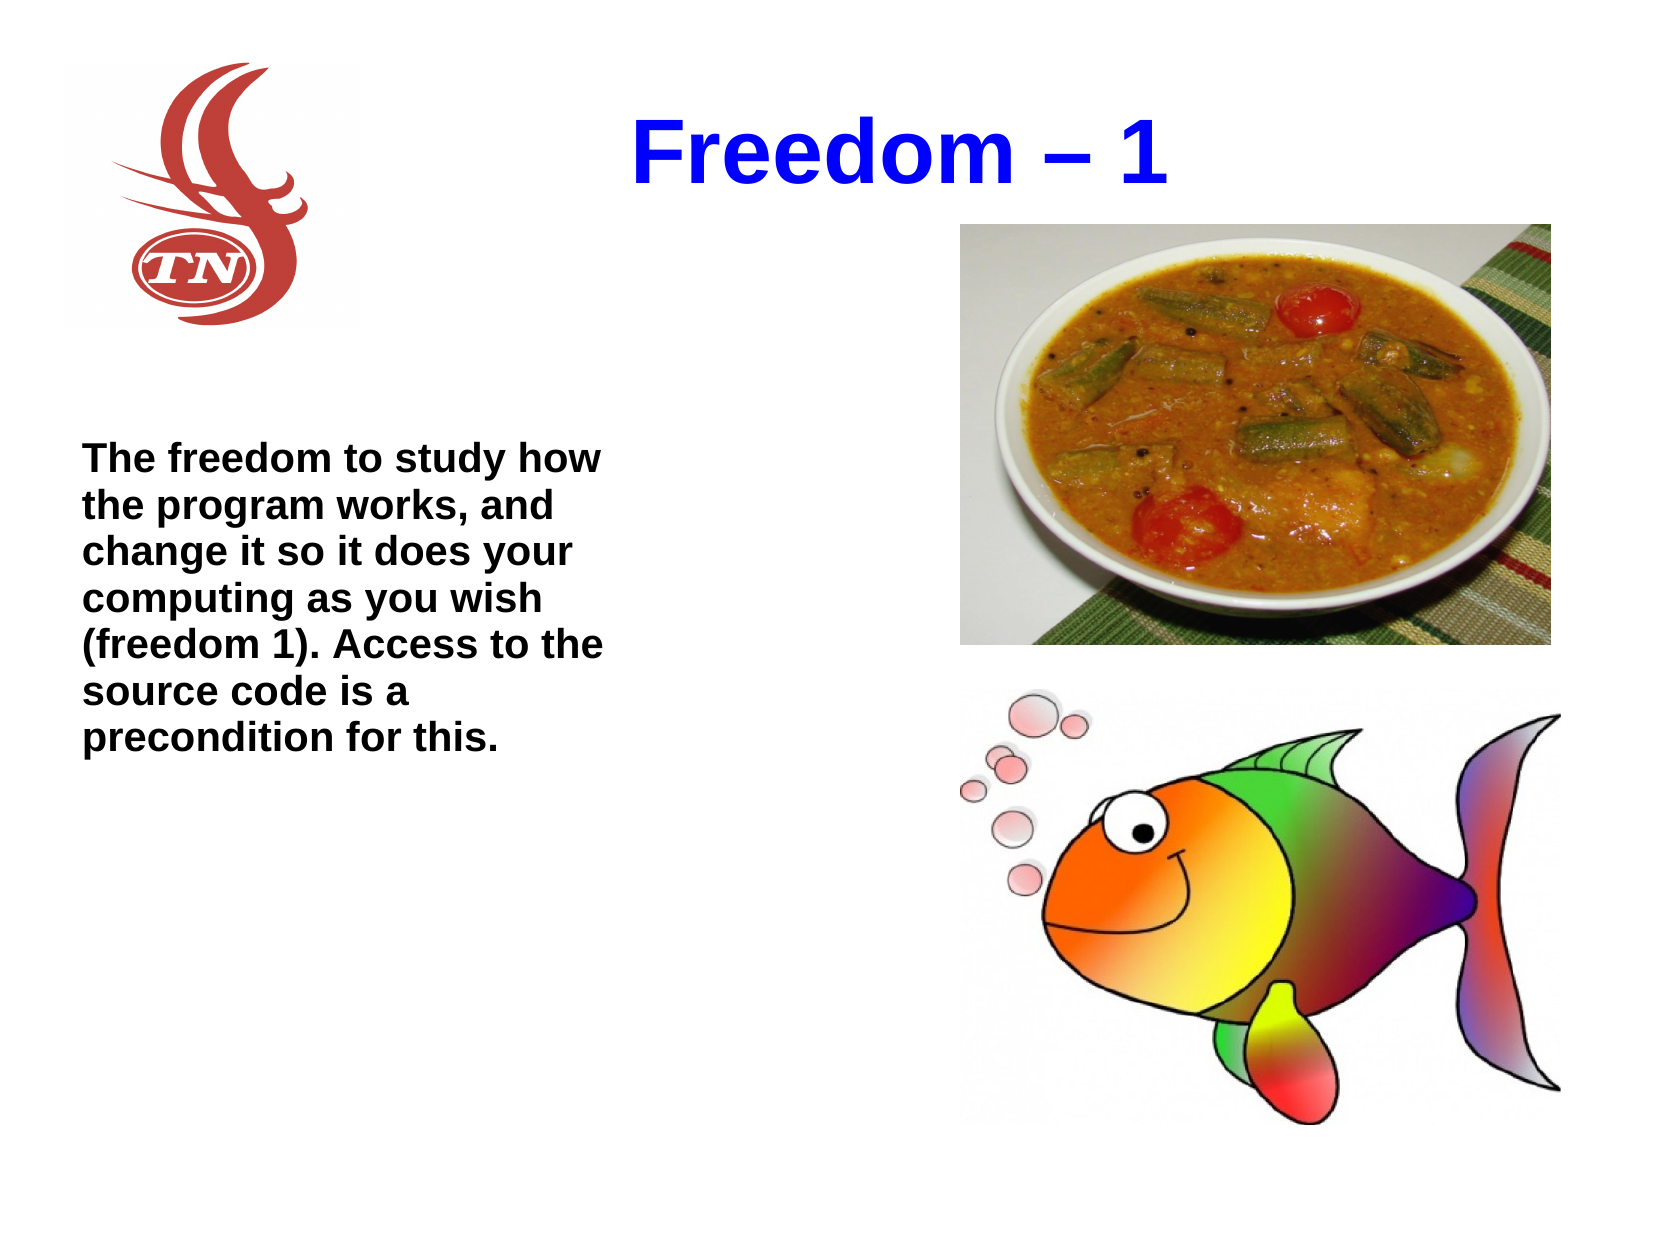

# Freedom – 1
The freedom to study how the program works, and change it so it does your
computing as you wish (freedom 1). Access to the source code is a precondition for this.